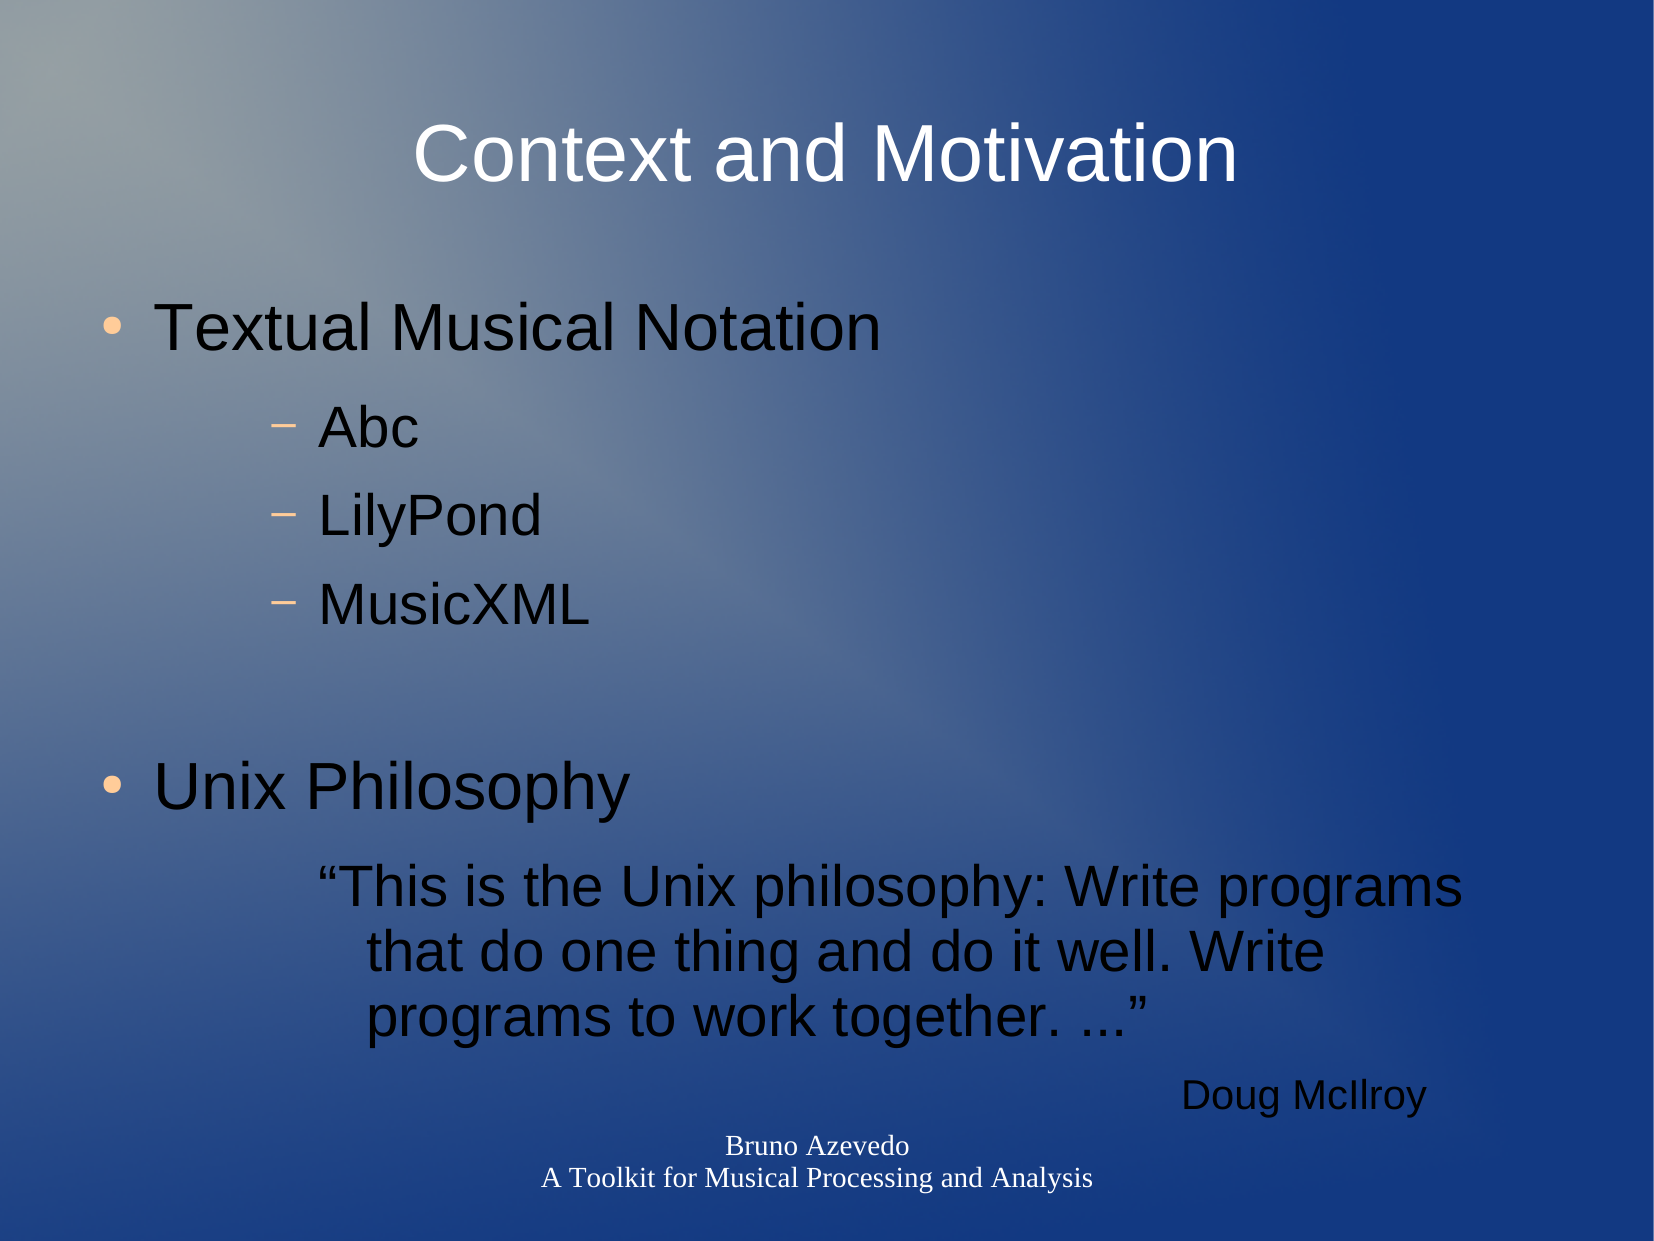

# Context and Motivation
Textual Musical Notation
Abc
LilyPond
MusicXML
Unix Philosophy
“This is the Unix philosophy: Write programs that do one thing and do it well. Write programs to work together. ...”
Doug McIlroy